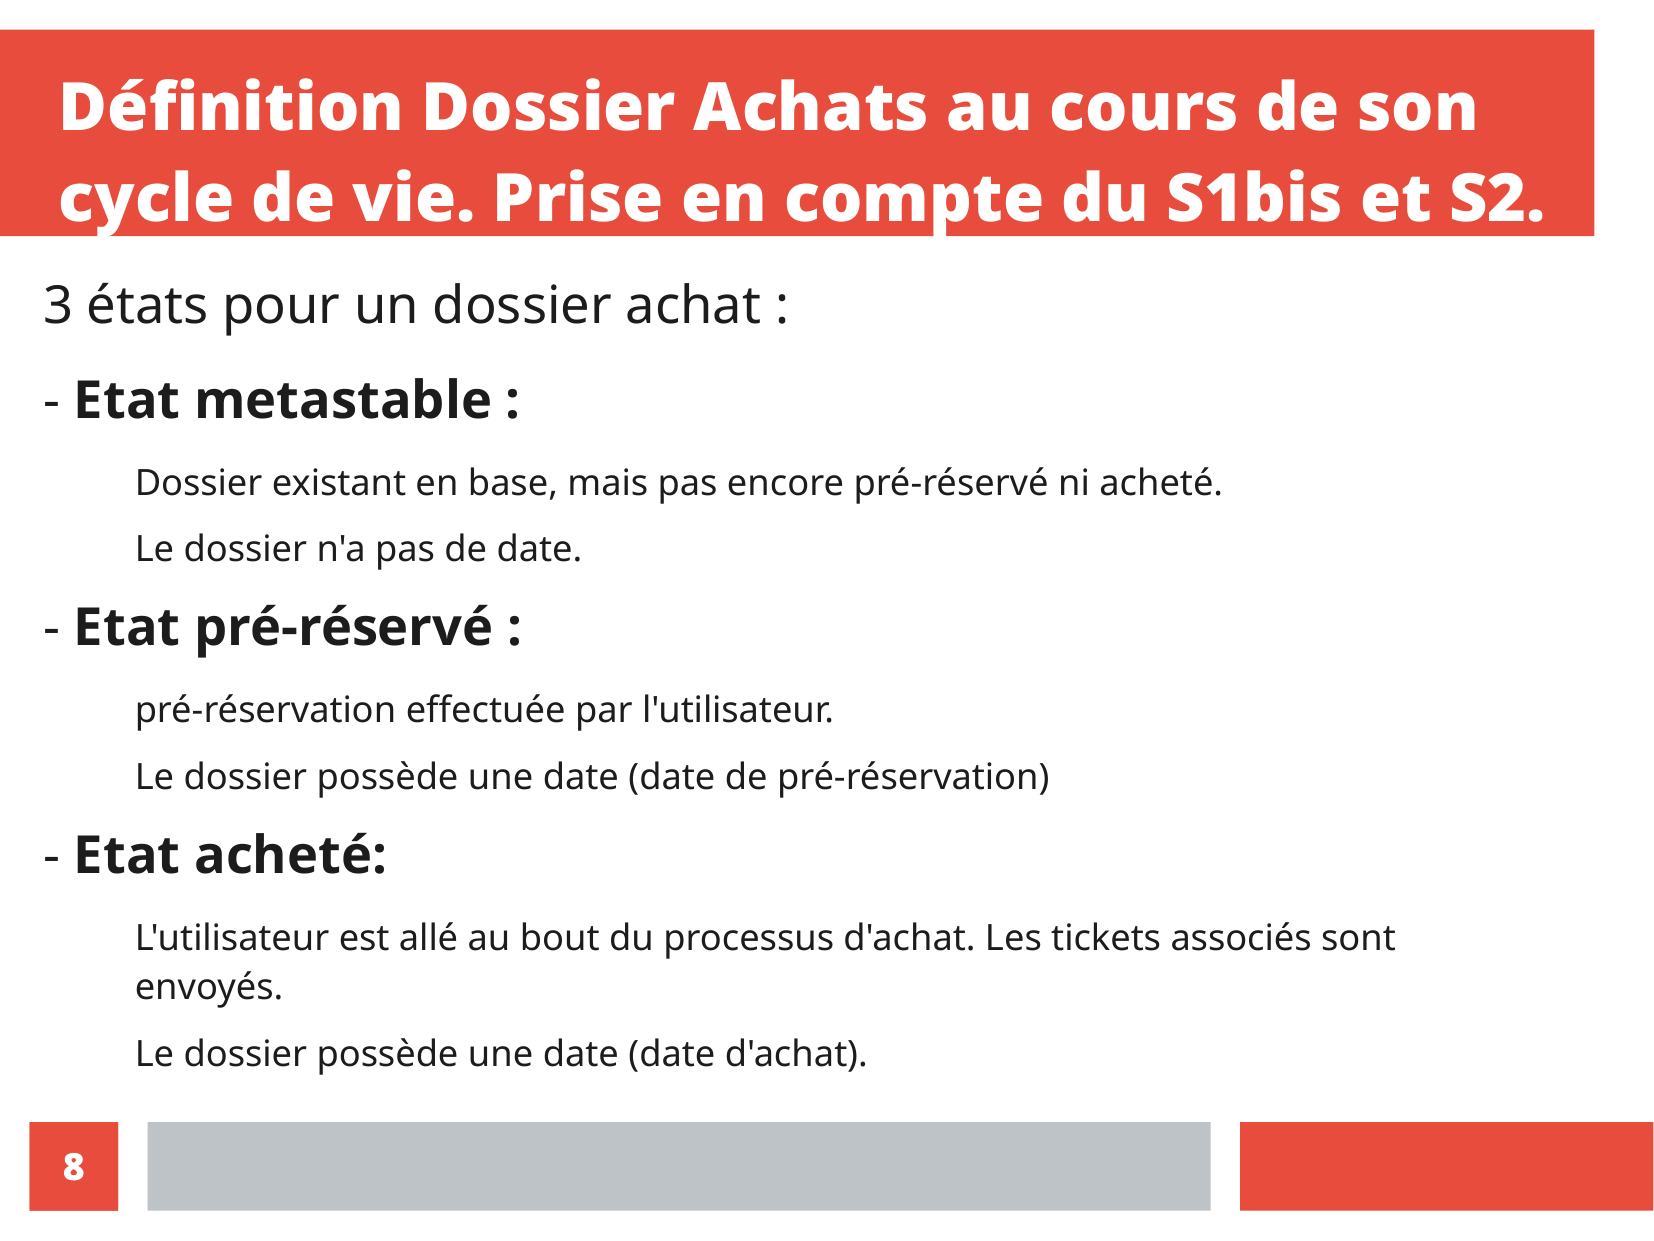

# Définition Dossier Achats au cours de son cycle de vie. Prise en compte du S1bis et S2.
3 états pour un dossier achat :
- Etat metastable :
Dossier existant en base, mais pas encore pré-réservé ni acheté.
Le dossier n'a pas de date.
- Etat pré-réservé :
pré-réservation effectuée par l'utilisateur.
Le dossier possède une date (date de pré-réservation)
- Etat acheté:
L'utilisateur est allé au bout du processus d'achat. Les tickets associés sont envoyés.
Le dossier possède une date (date d'achat).
8